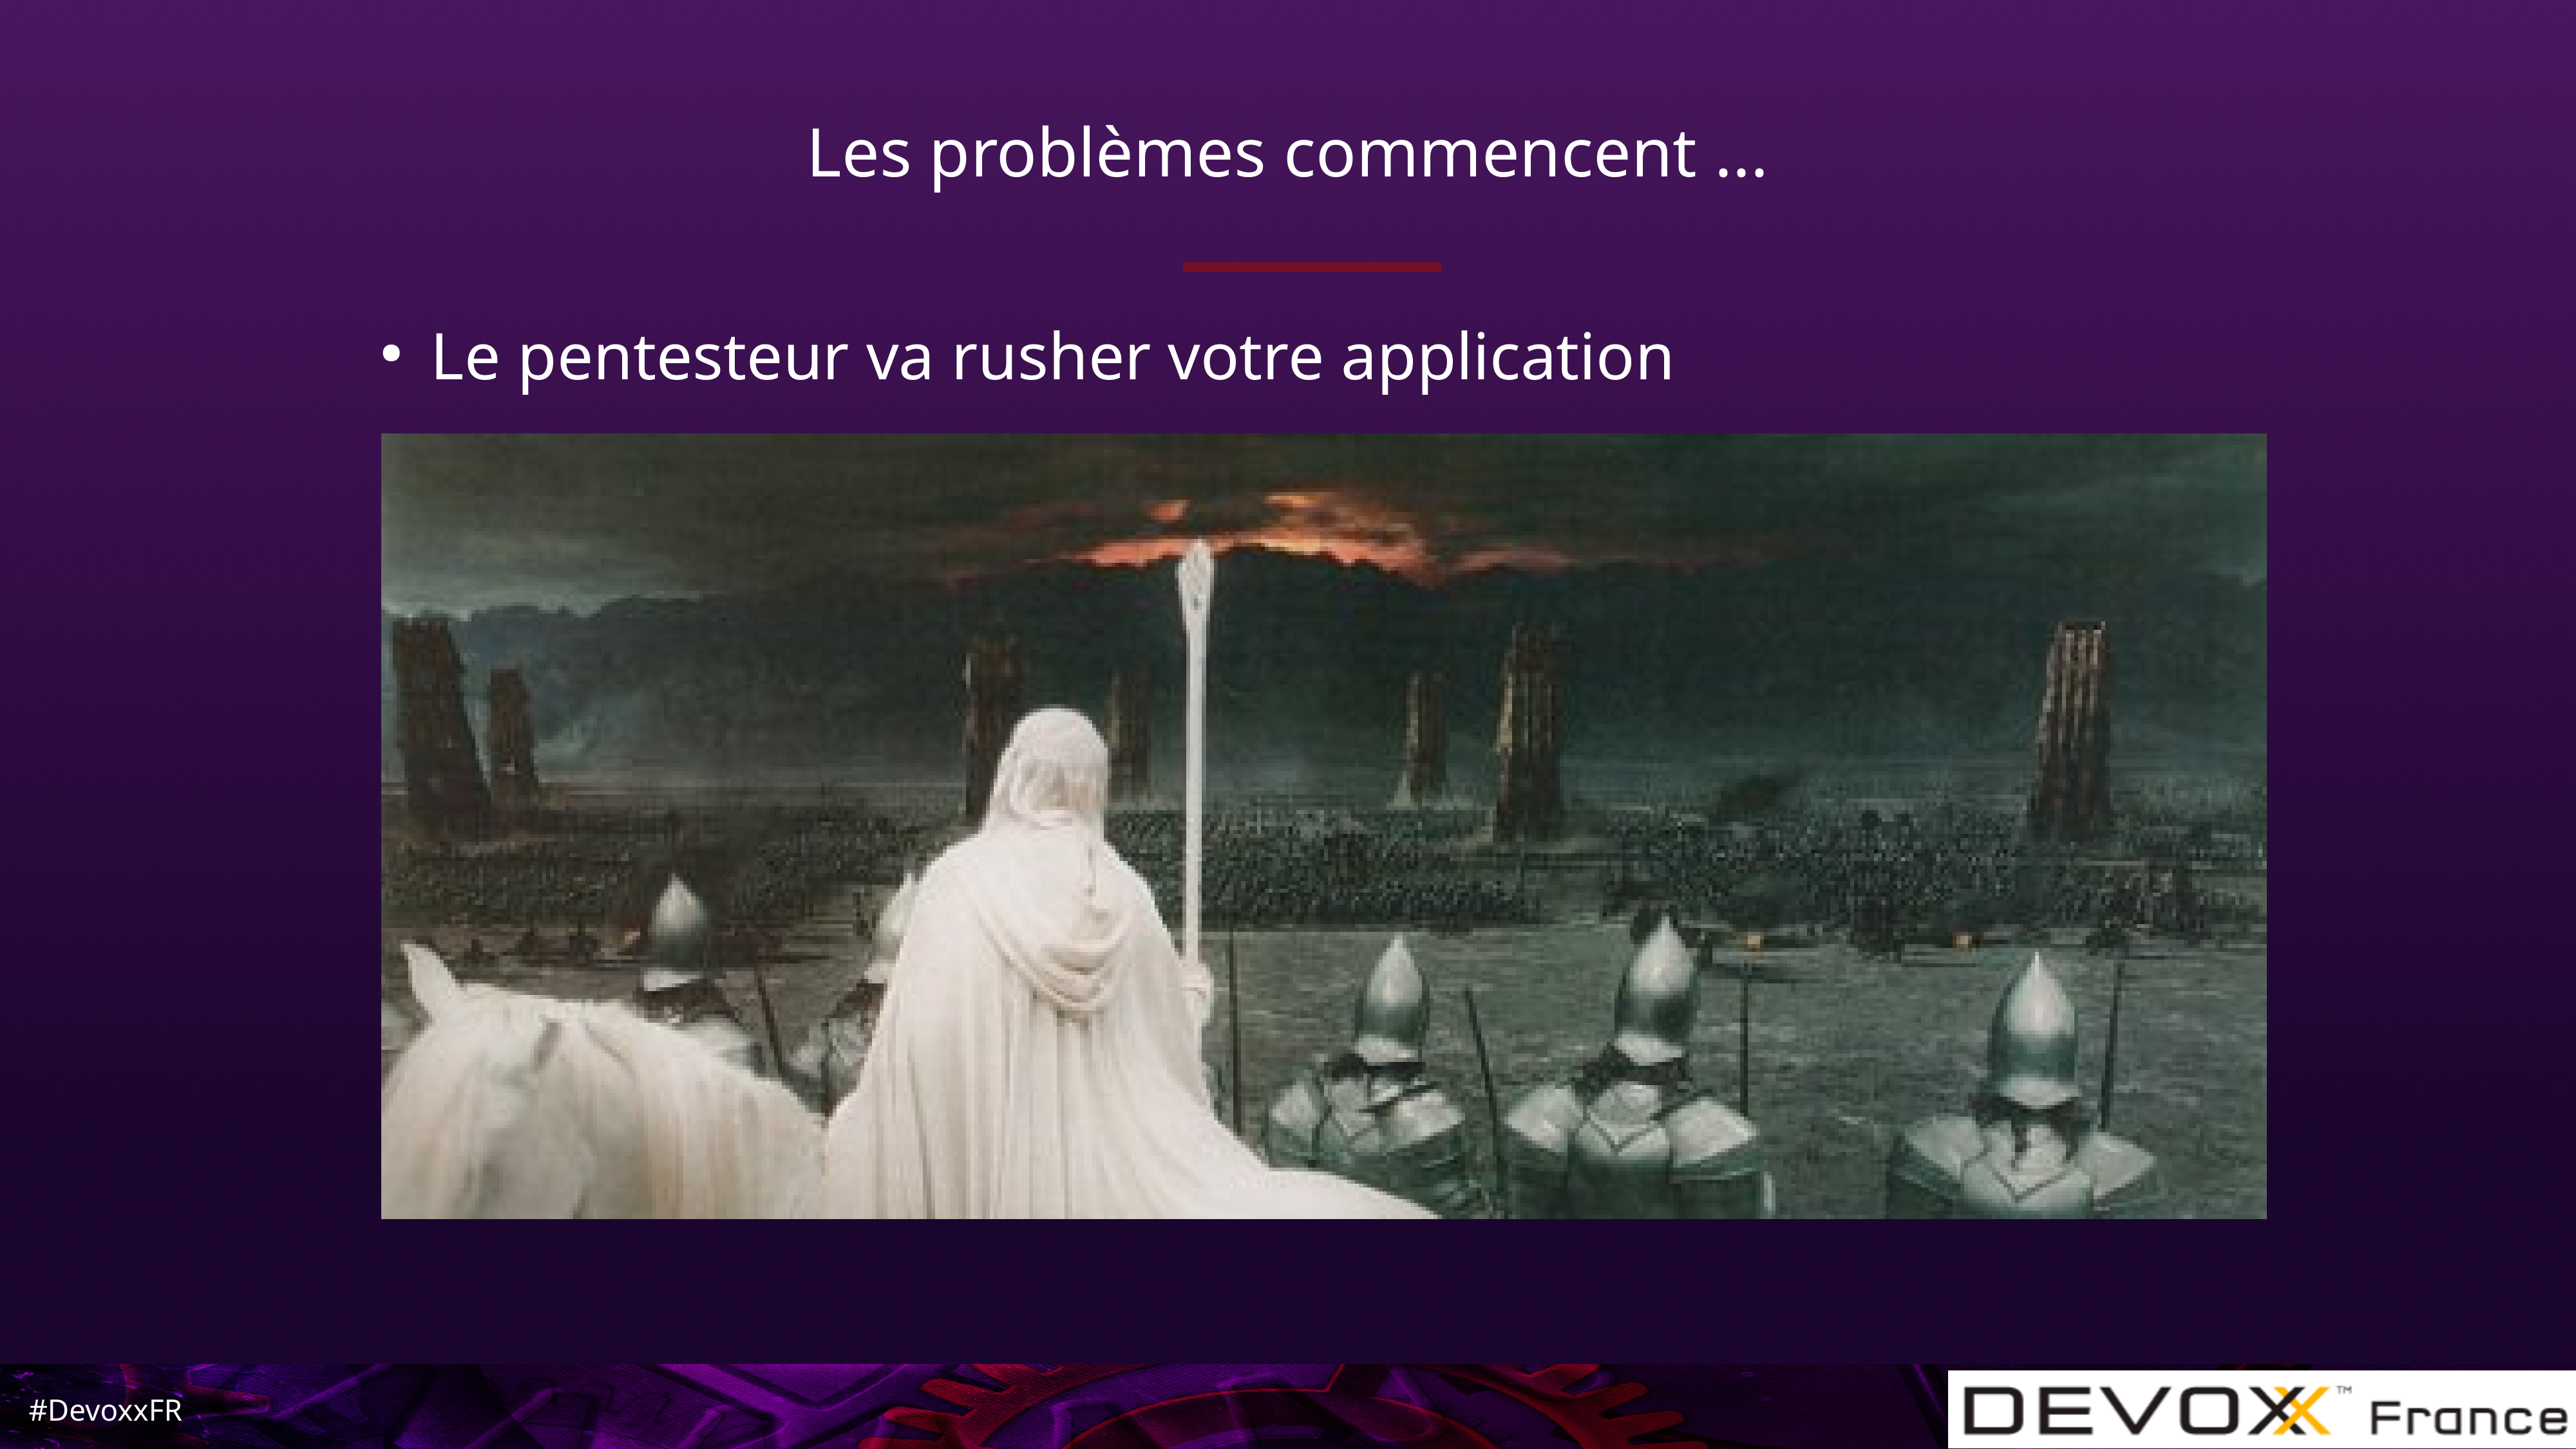

# Les problèmes commencent ...
 Le pentesteur va rusher votre application